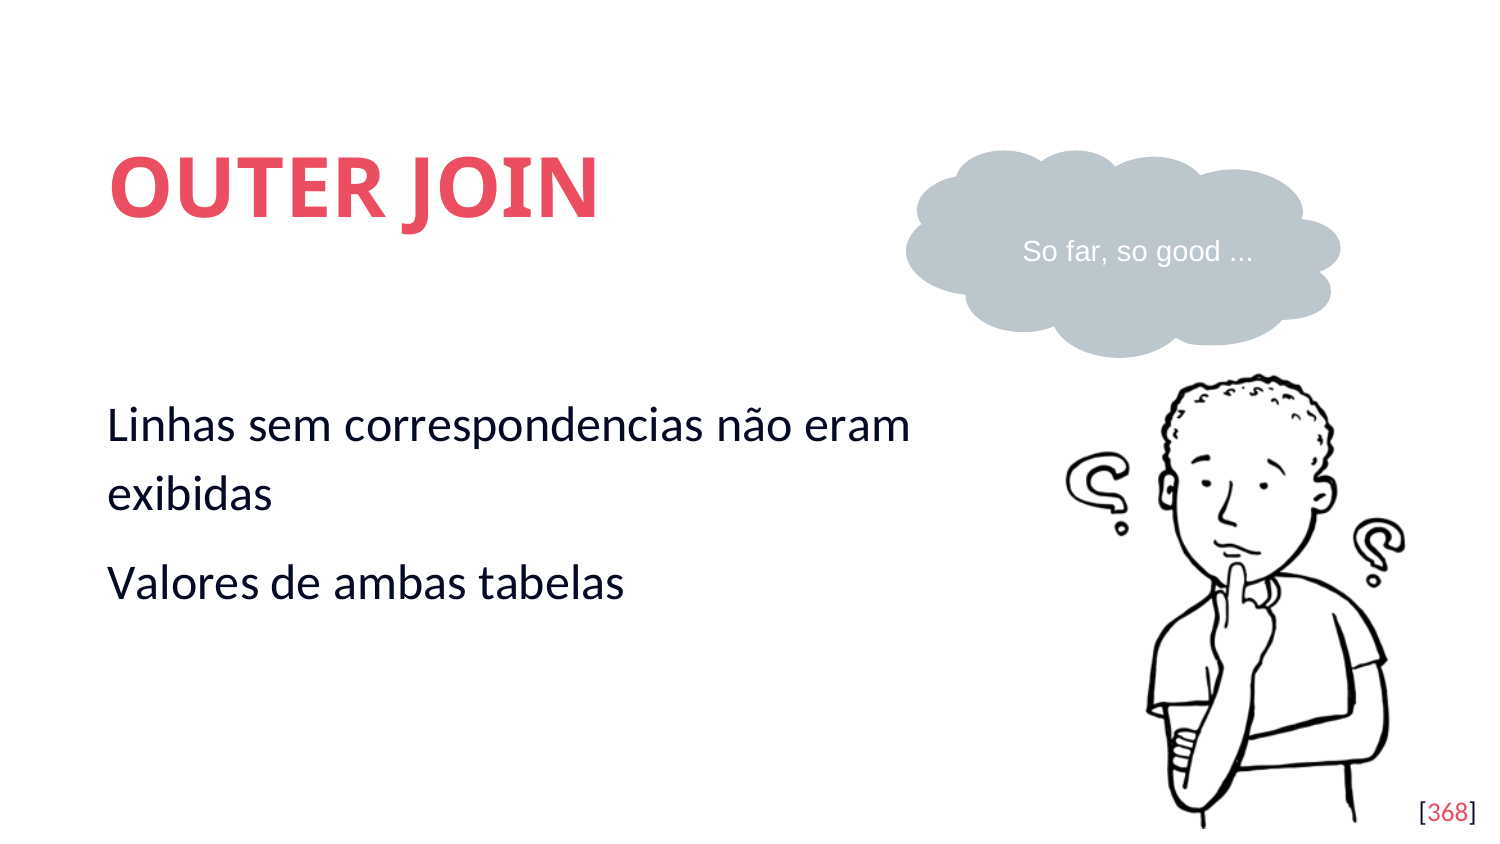

OUTER JOIN
So far, so good ...
Linhas sem correspondencias não eram exibidas
Valores de ambas tabelas